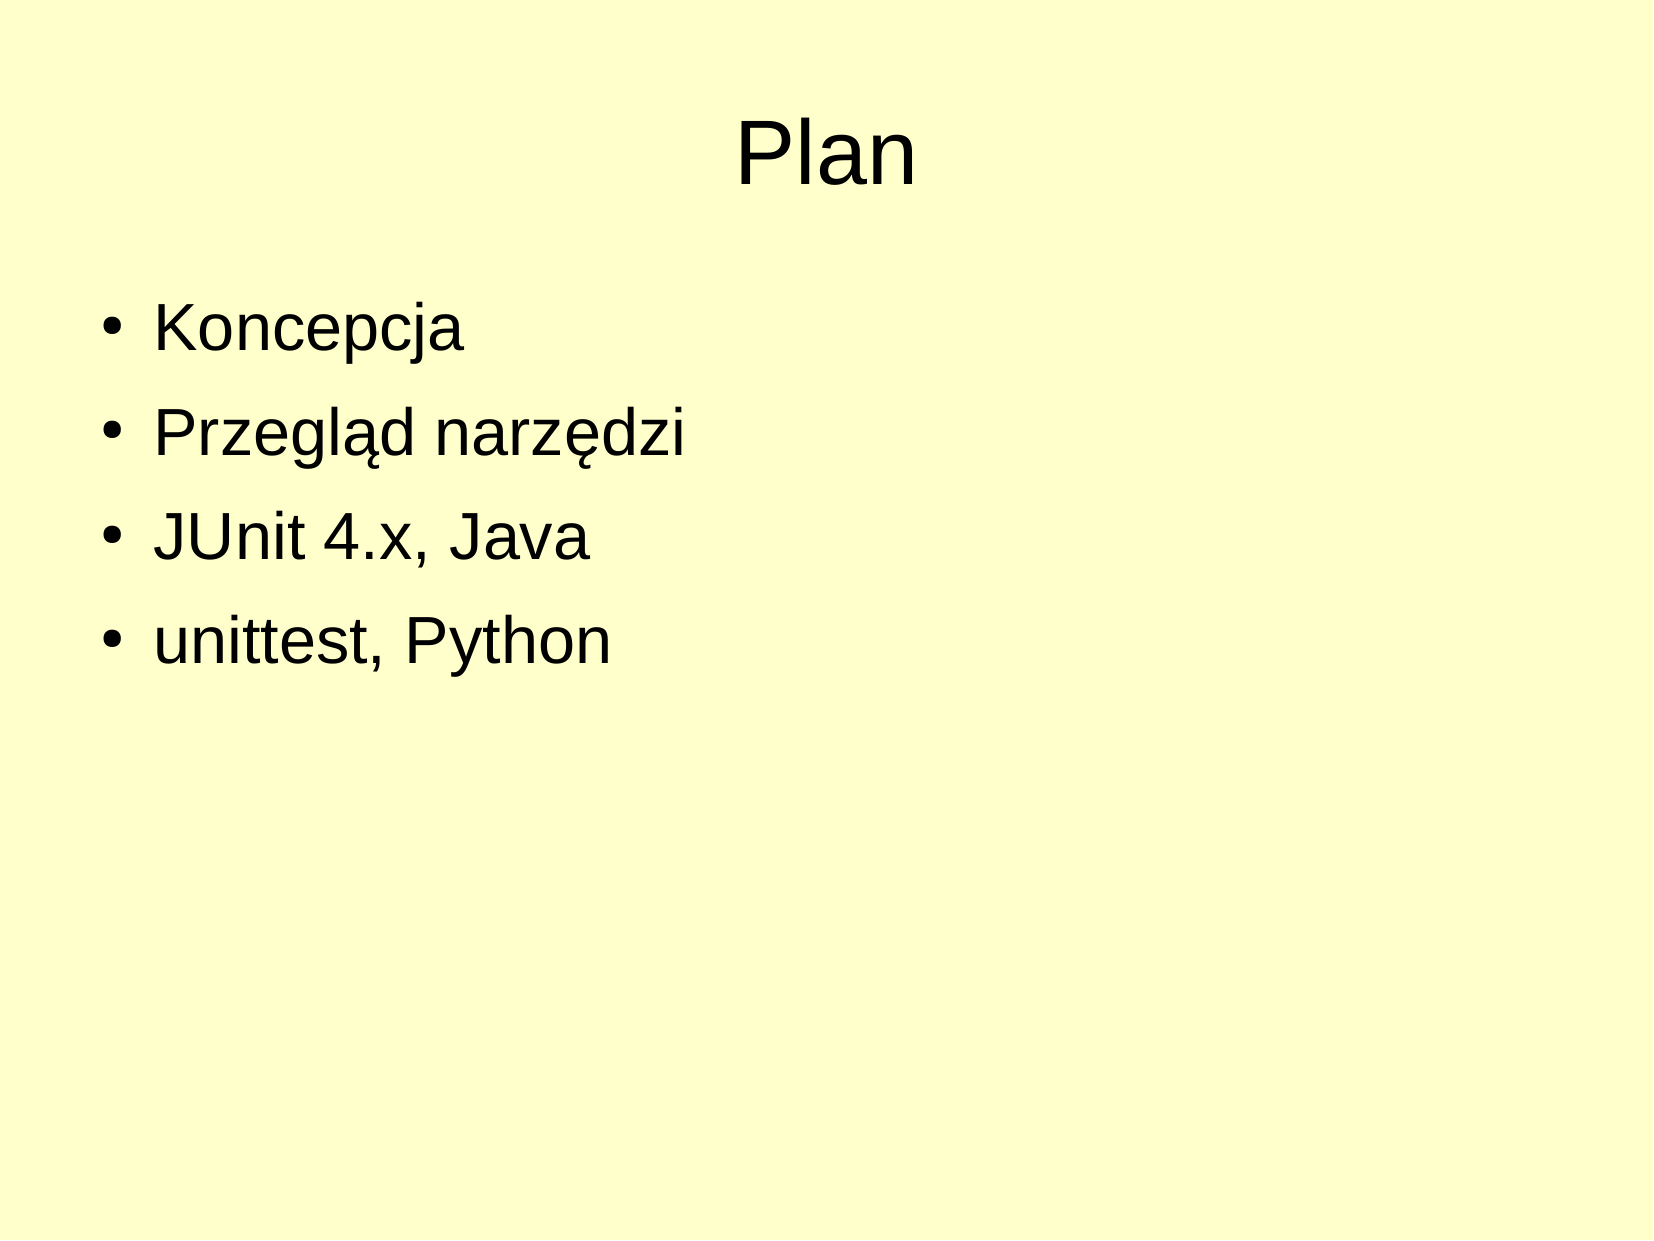

# Plan
Koncepcja
Przegląd narzędzi
JUnit 4.x, Java
unittest, Python